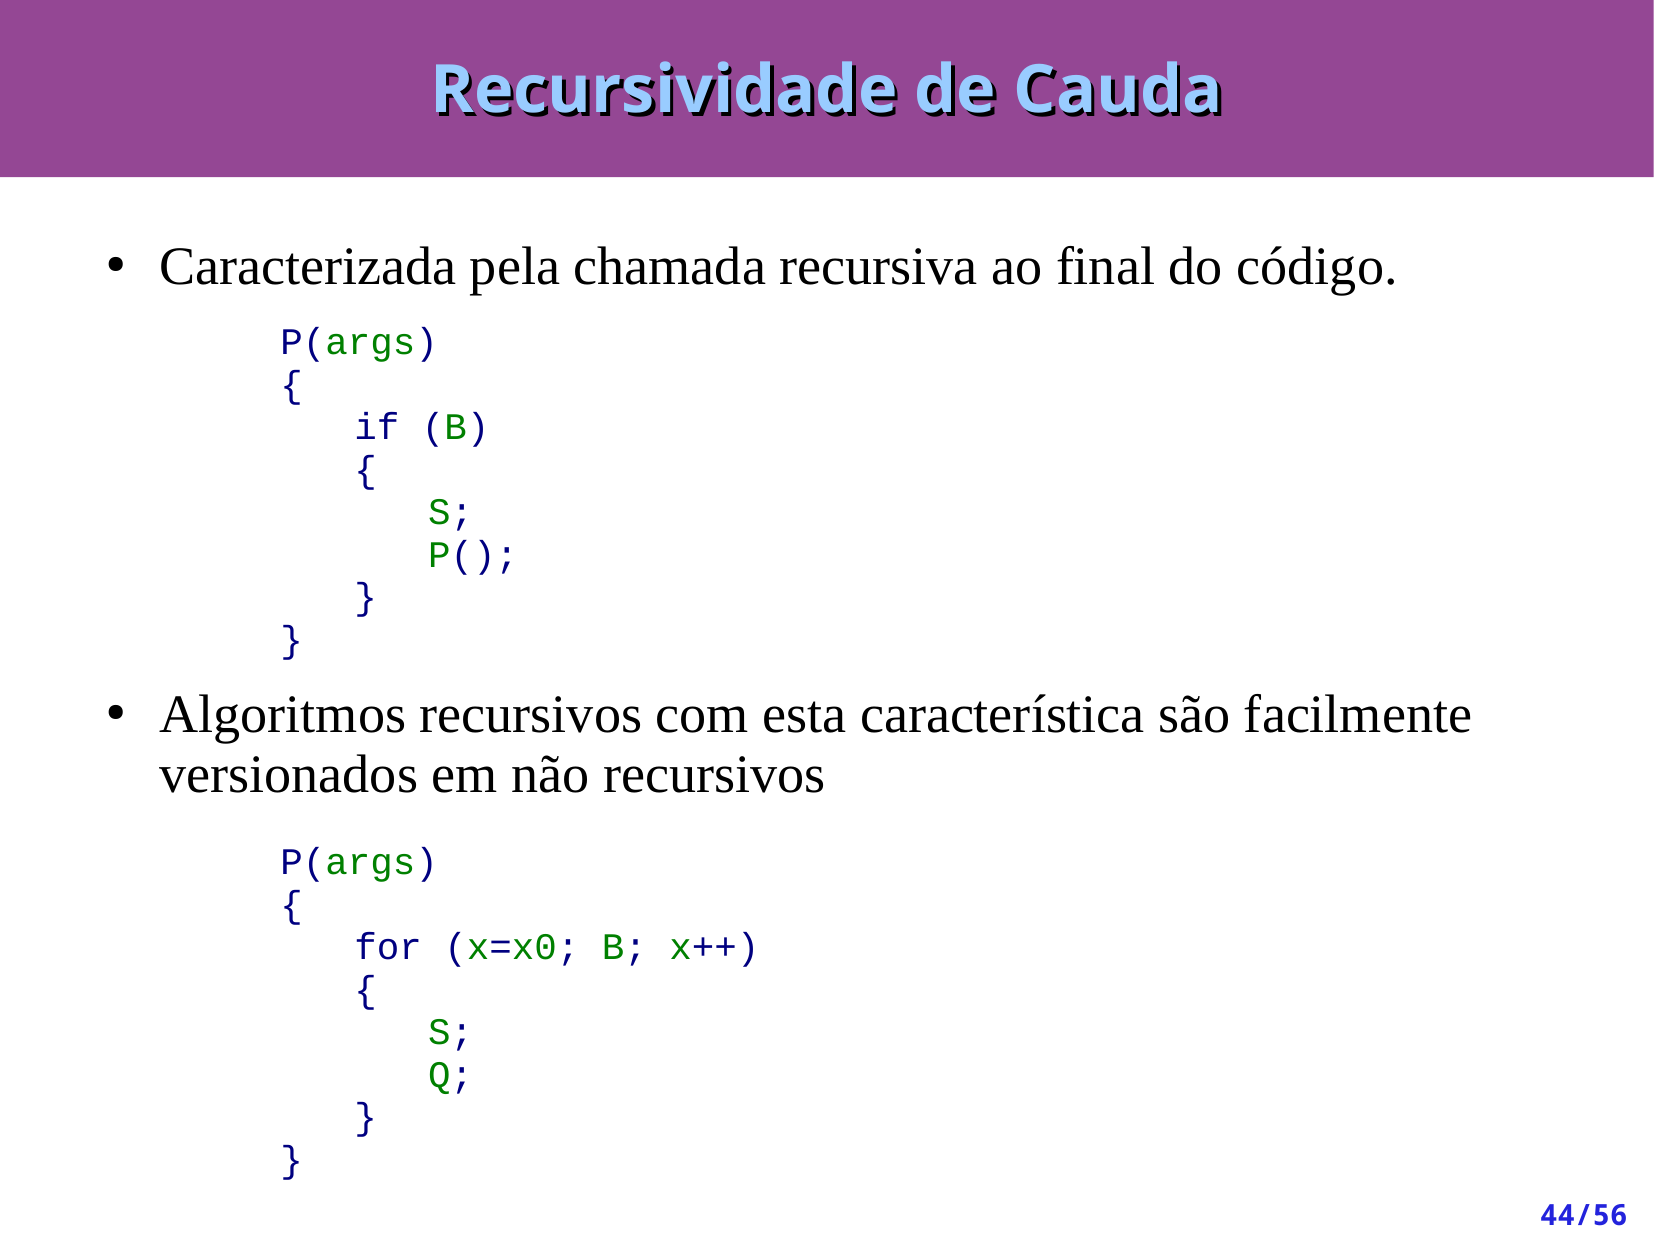

# Recursividade de Cauda
Caracterizada pela chamada recursiva ao final do código.
Algoritmos recursivos com esta característica são facilmente versionados em não recursivos
P(args)
{
	if (B)
	{
		S;
		P();
	}
}
P(args)
{
	for (x=x0; B; x++)
	{
		S;
		Q;
	}
}
44